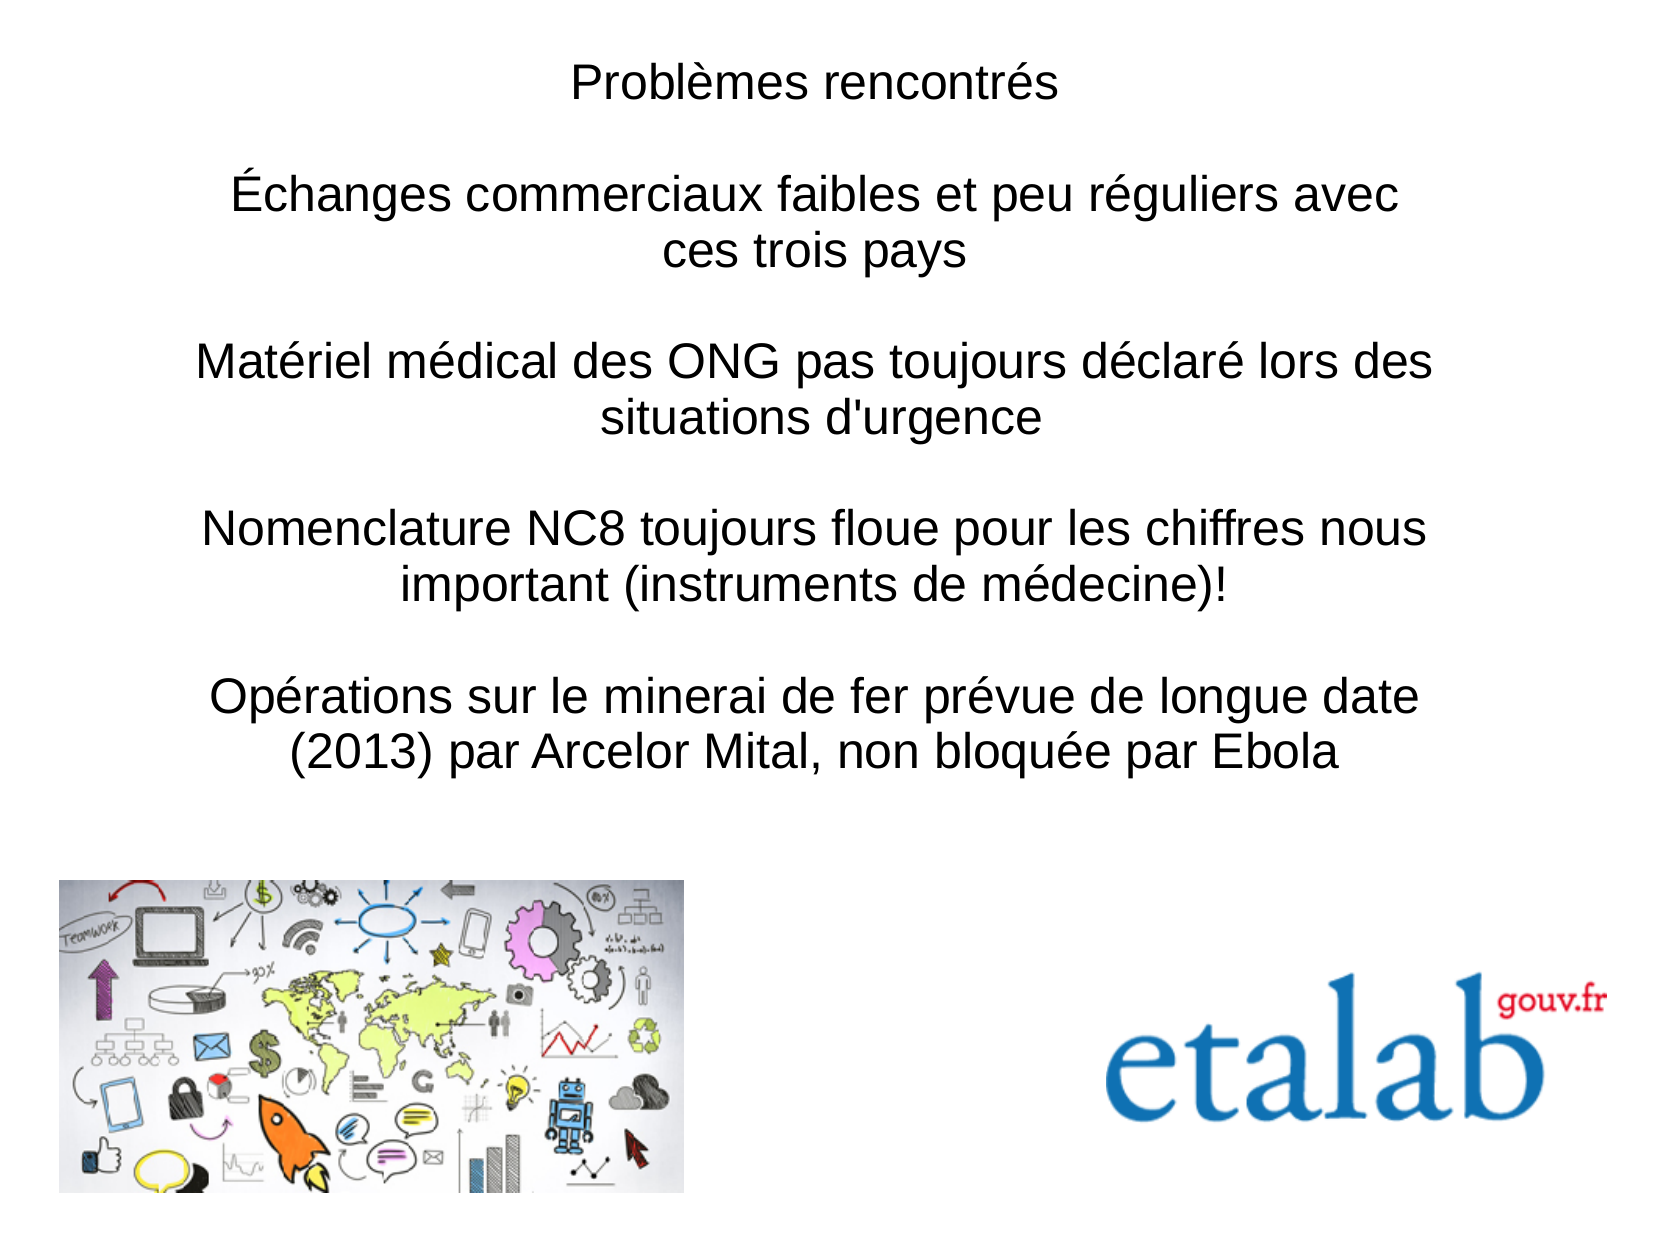

Problèmes rencontrés
Échanges commerciaux faibles et peu réguliers avec ces trois pays
Matériel médical des ONG pas toujours déclaré lors des situations d'urgence
Nomenclature NC8 toujours floue pour les chiffres nous important (instruments de médecine)!
Opérations sur le minerai de fer prévue de longue date (2013) par Arcelor Mital, non bloquée par Ebola